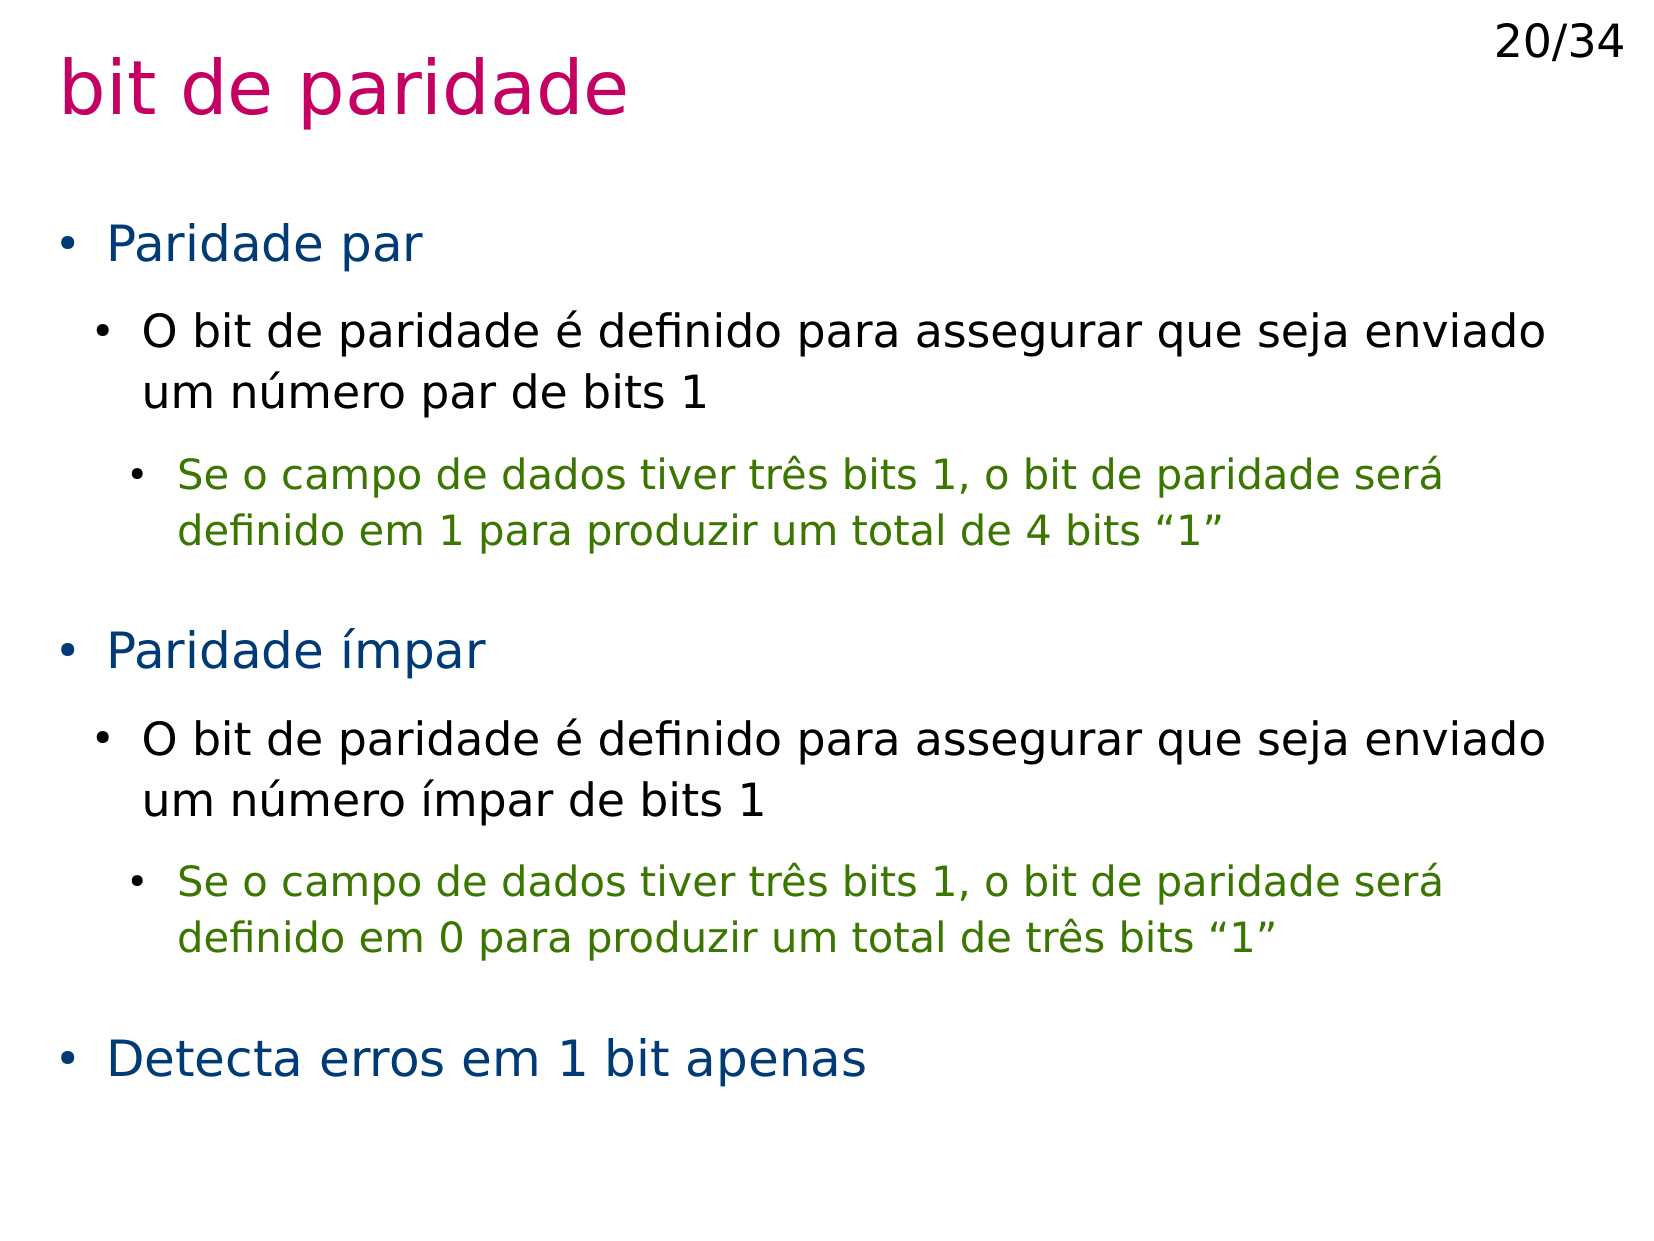

20
# bit de paridade
Paridade par
O bit de paridade é definido para assegurar que seja enviado um número par de bits 1
Se o campo de dados tiver três bits 1, o bit de paridade será definido em 1 para produzir um total de 4 bits “1”
Paridade ímpar
O bit de paridade é definido para assegurar que seja enviado um número ímpar de bits 1
Se o campo de dados tiver três bits 1, o bit de paridade será definido em 0 para produzir um total de três bits “1”
Detecta erros em 1 bit apenas